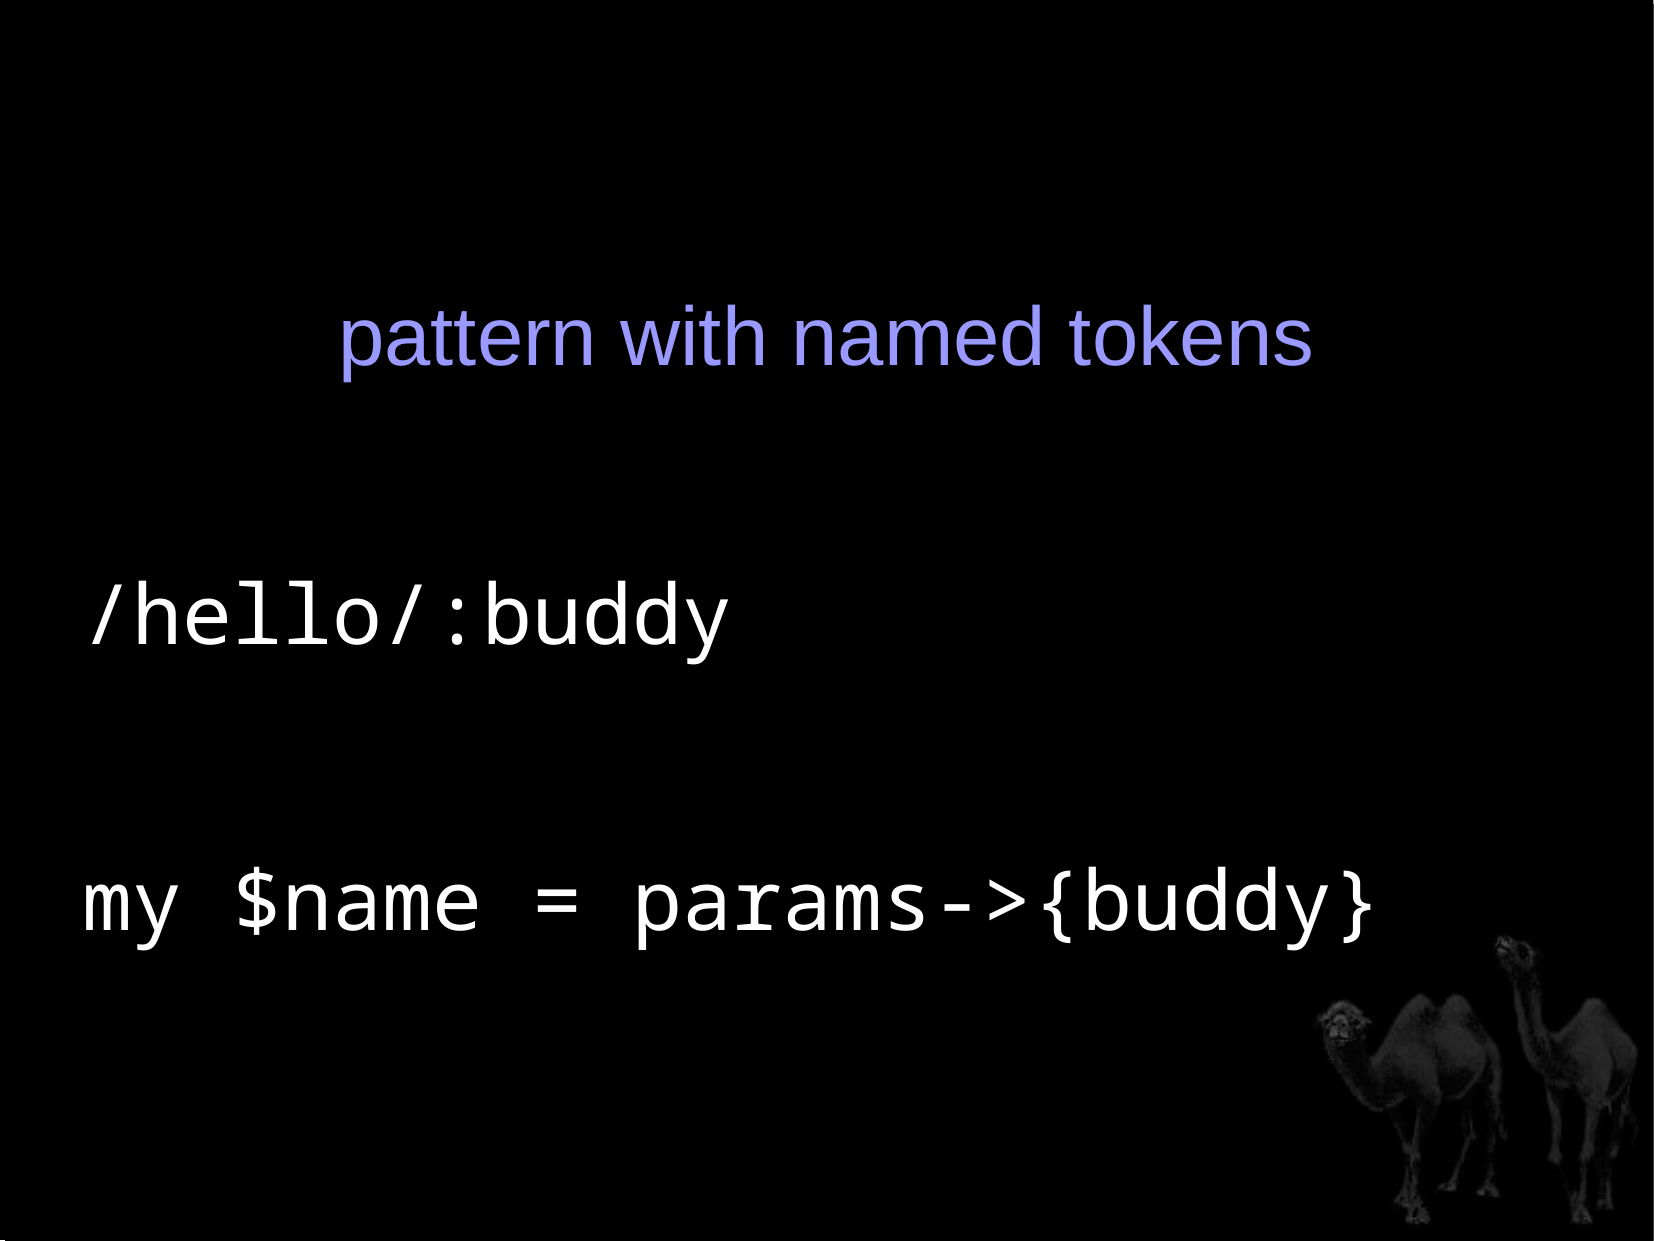

# pattern with named tokens
/hello/:buddy
my $name = params->{buddy}